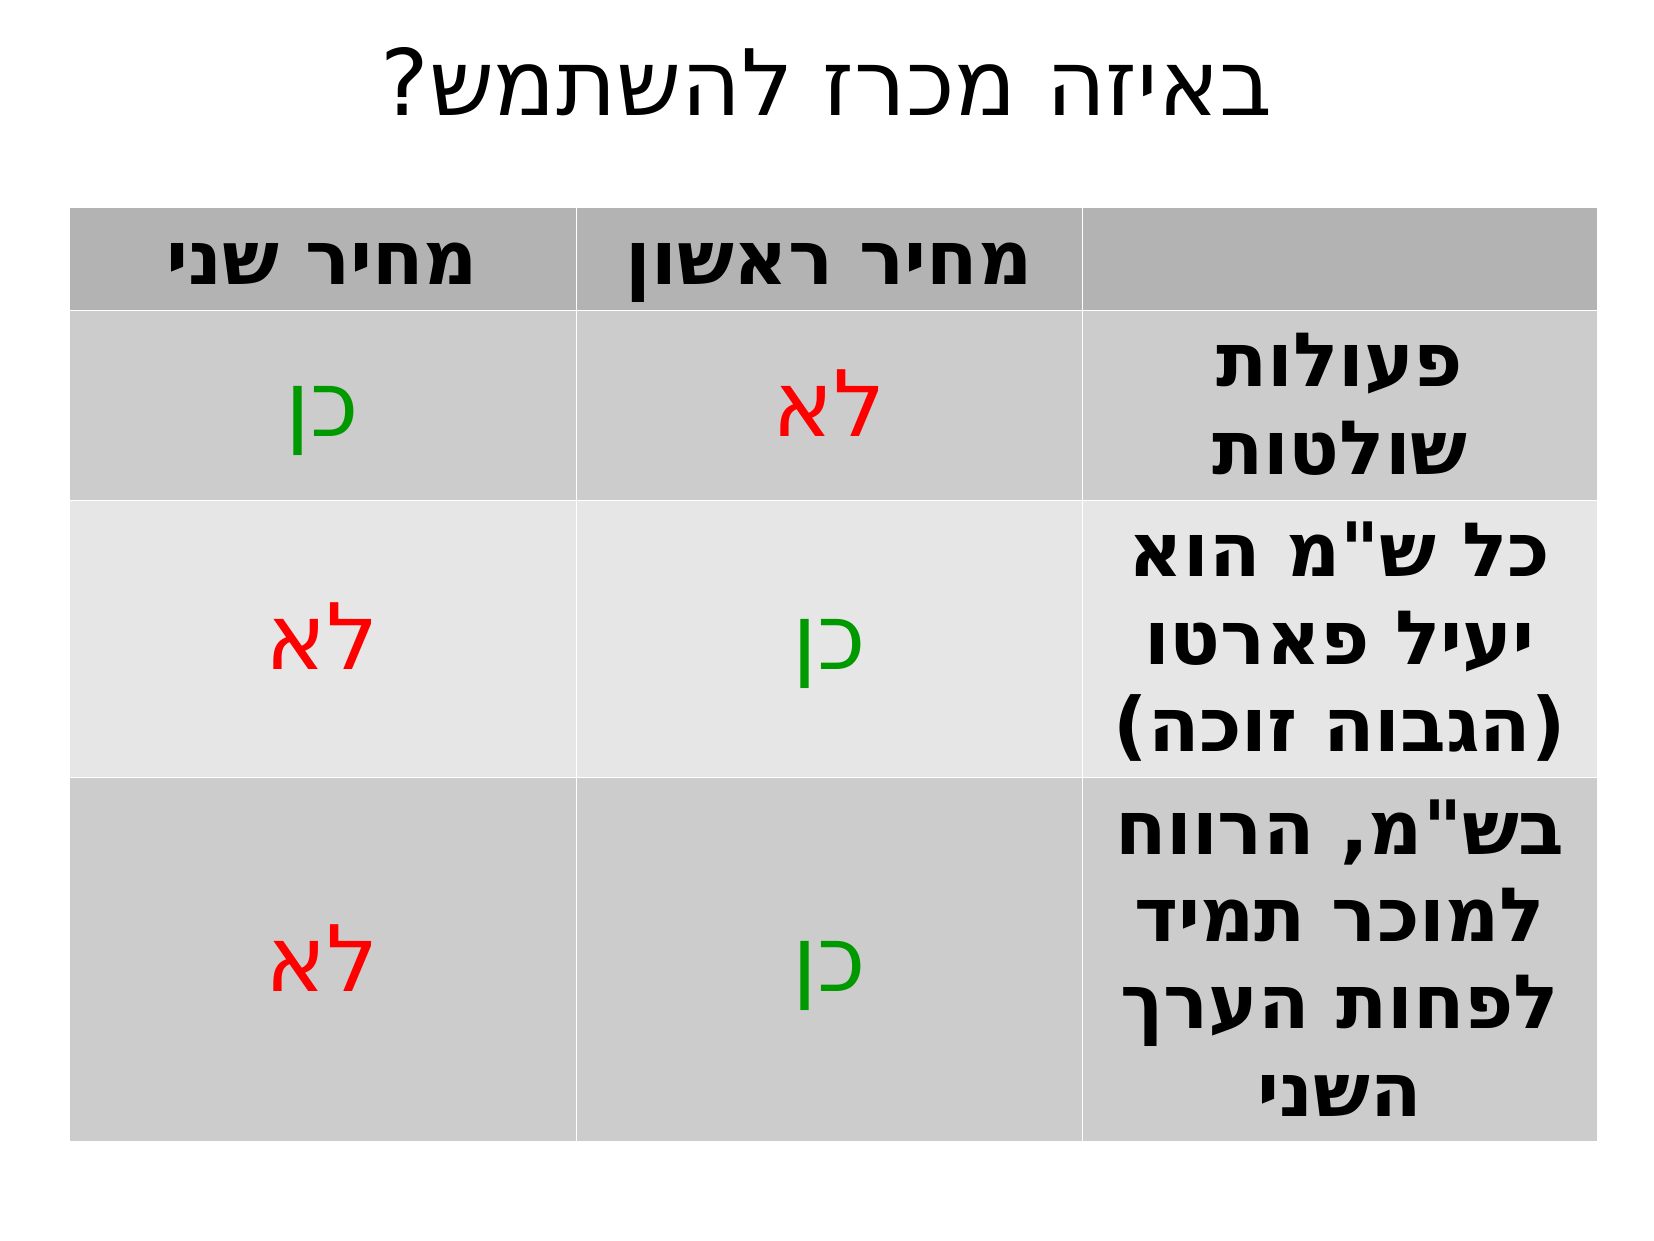

# באיזה מכרז להשתמש?
| מחיר שני | מחיר ראשון | |
| --- | --- | --- |
| כן | לא | פעולות שולטות |
| לא | כן | כל ש"מ הוא יעיל פארטו (הגבוה זוכה) |
| לא | כן | בש"מ, הרווח למוכר תמיד לפחות הערך השני |